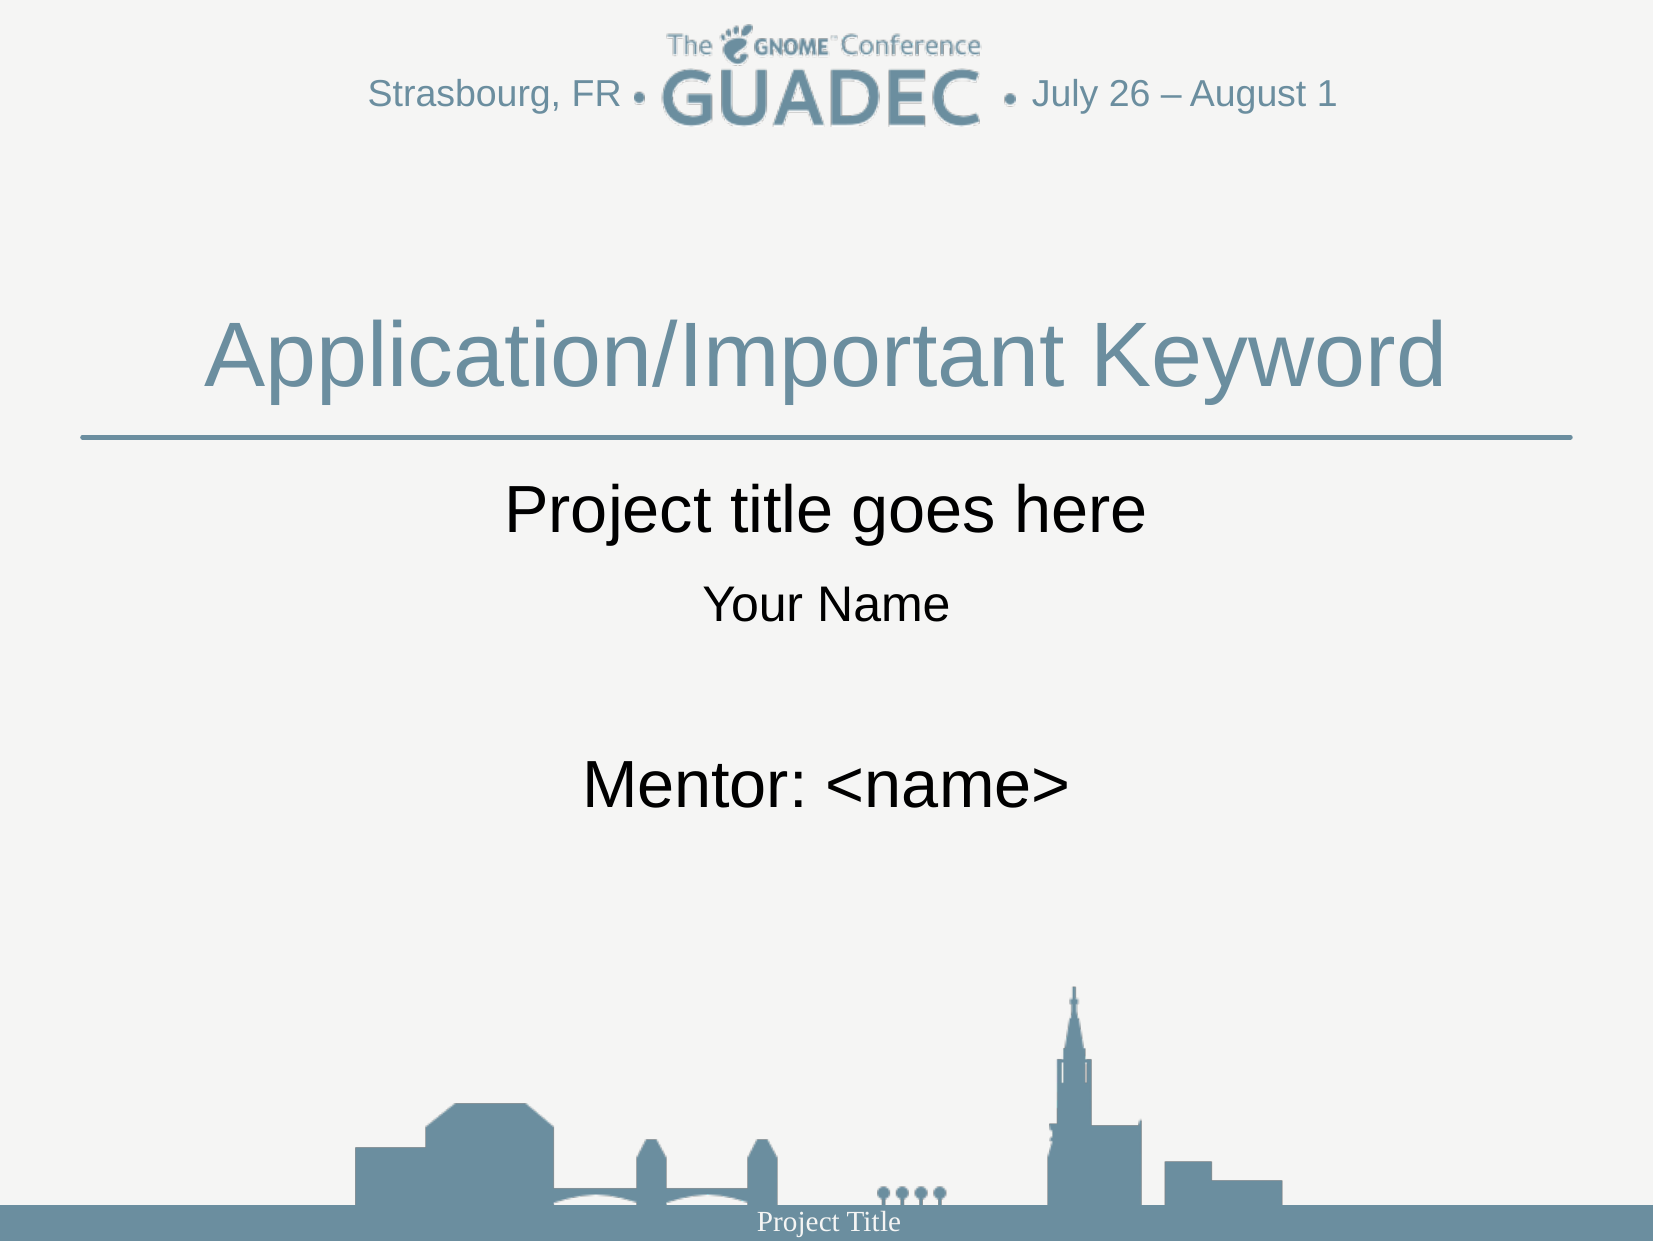

# Application/Important Keyword
Project title goes here
Your Name
Mentor: <name>
Project Title